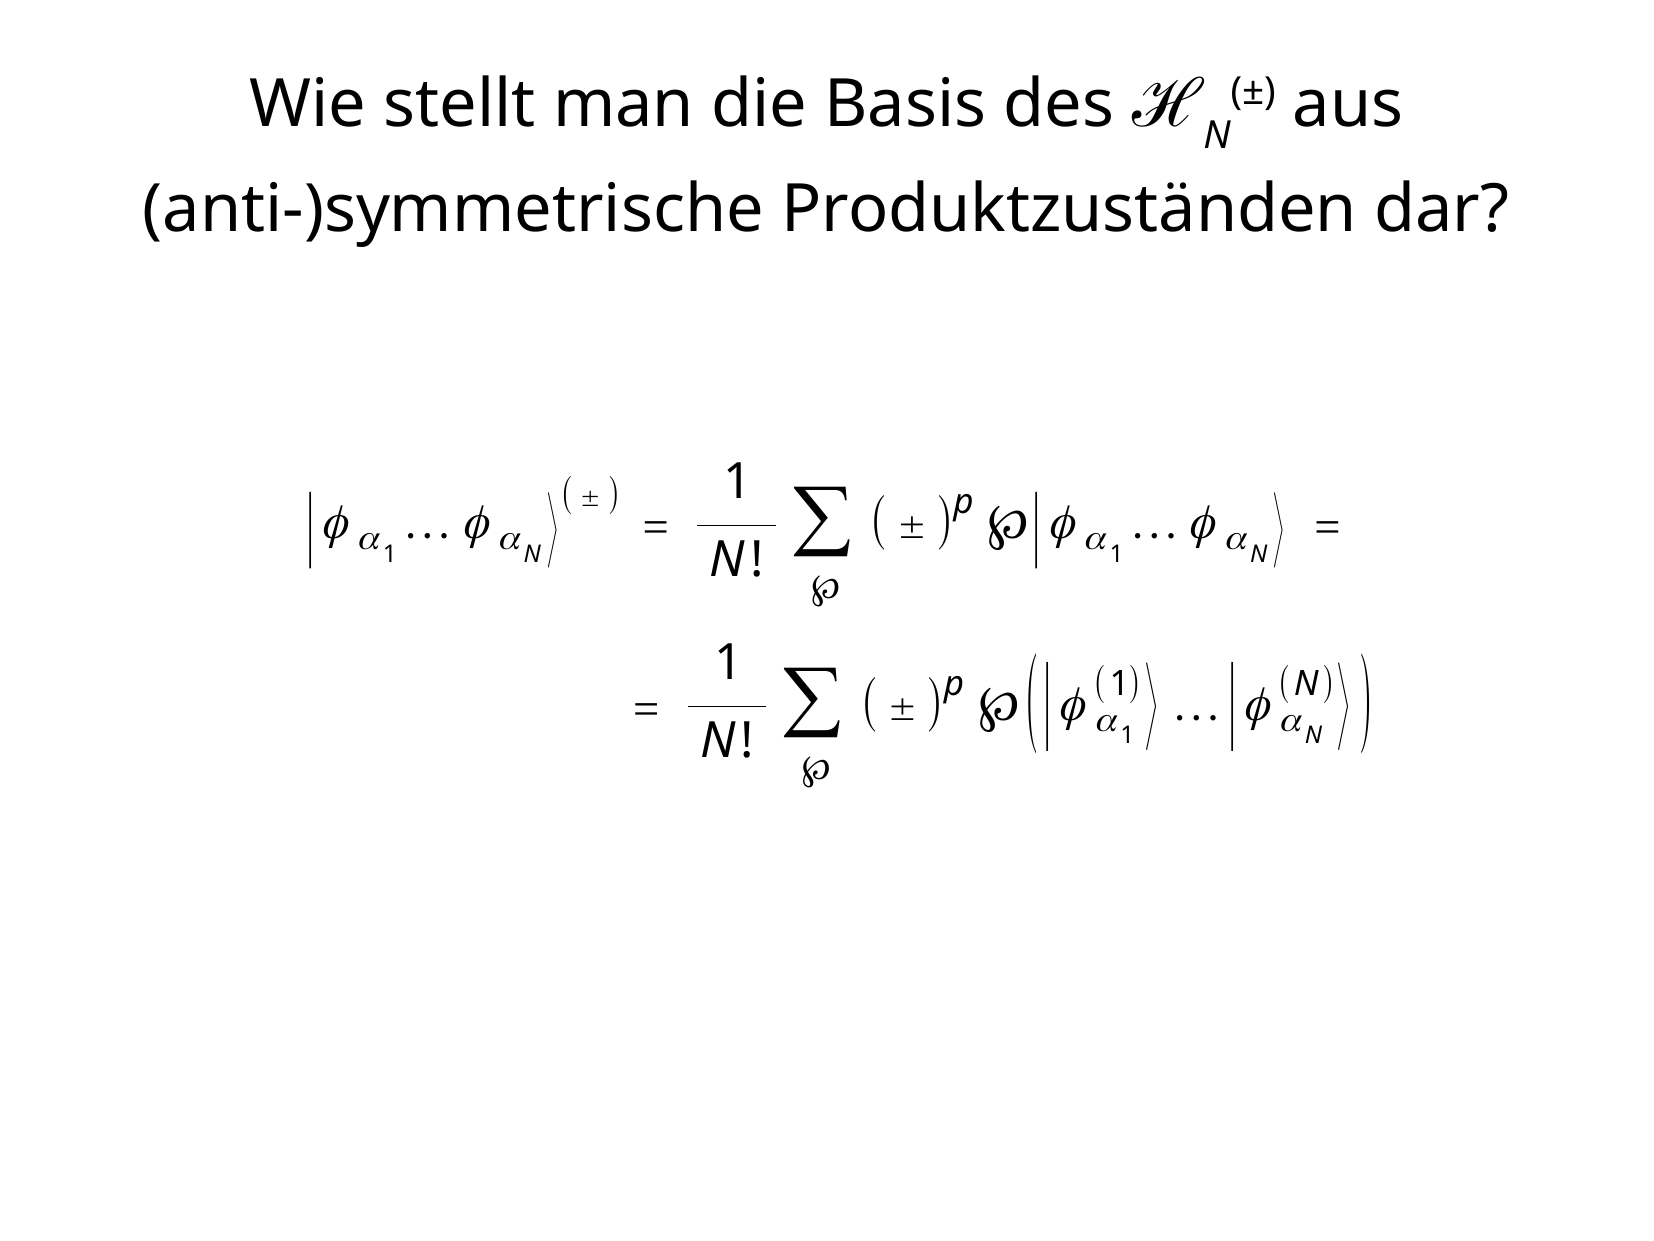

# Wie stellt man die Basis des ℋN(±) aus (anti-)symmetrische Produktzuständen dar?